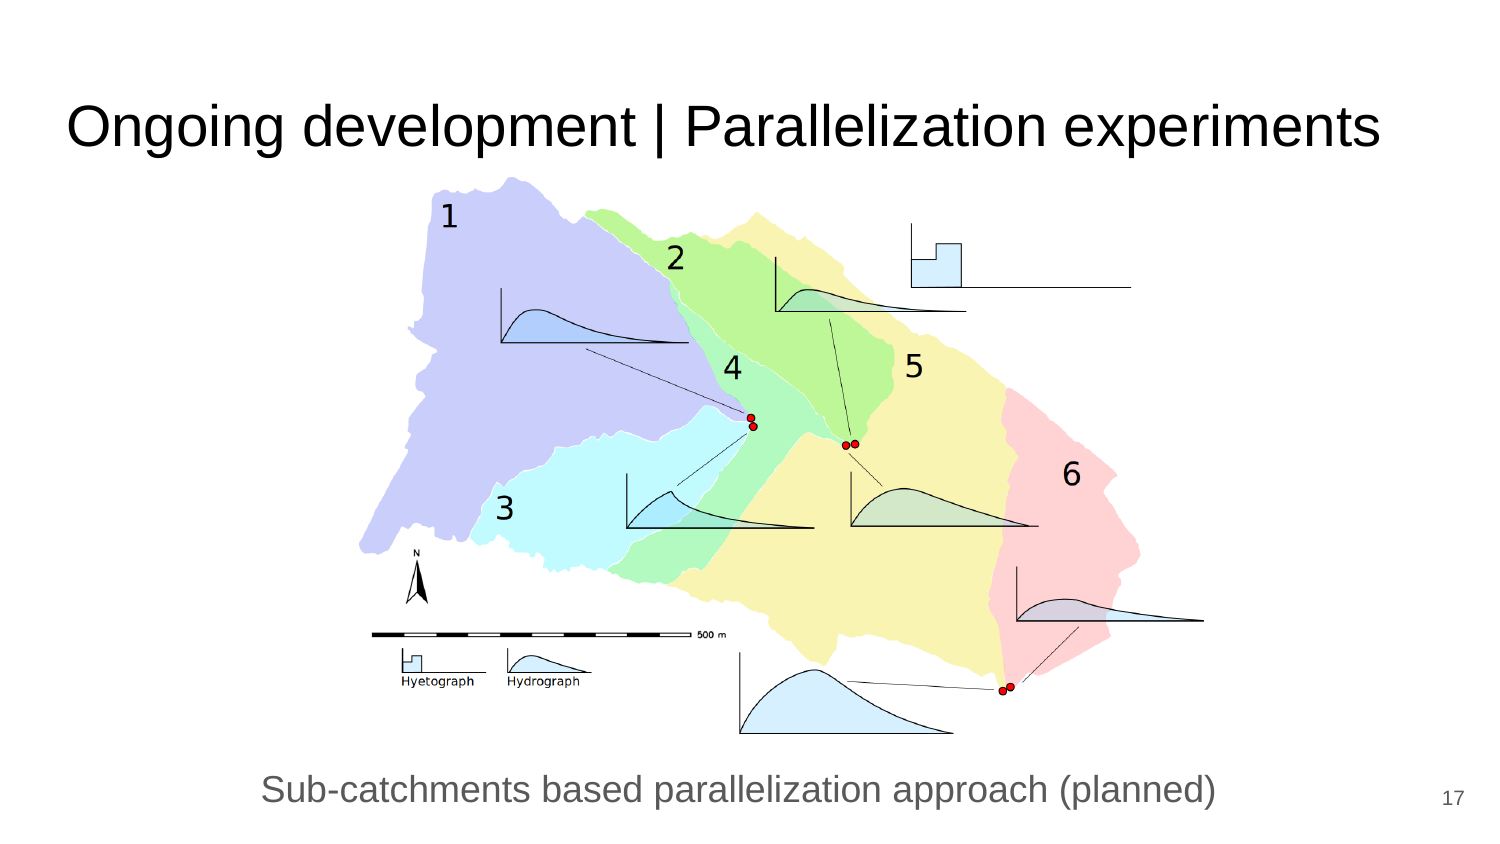

# Ongoing development | Parallelization experiments
Sub-catchments based parallelization approach (planned)